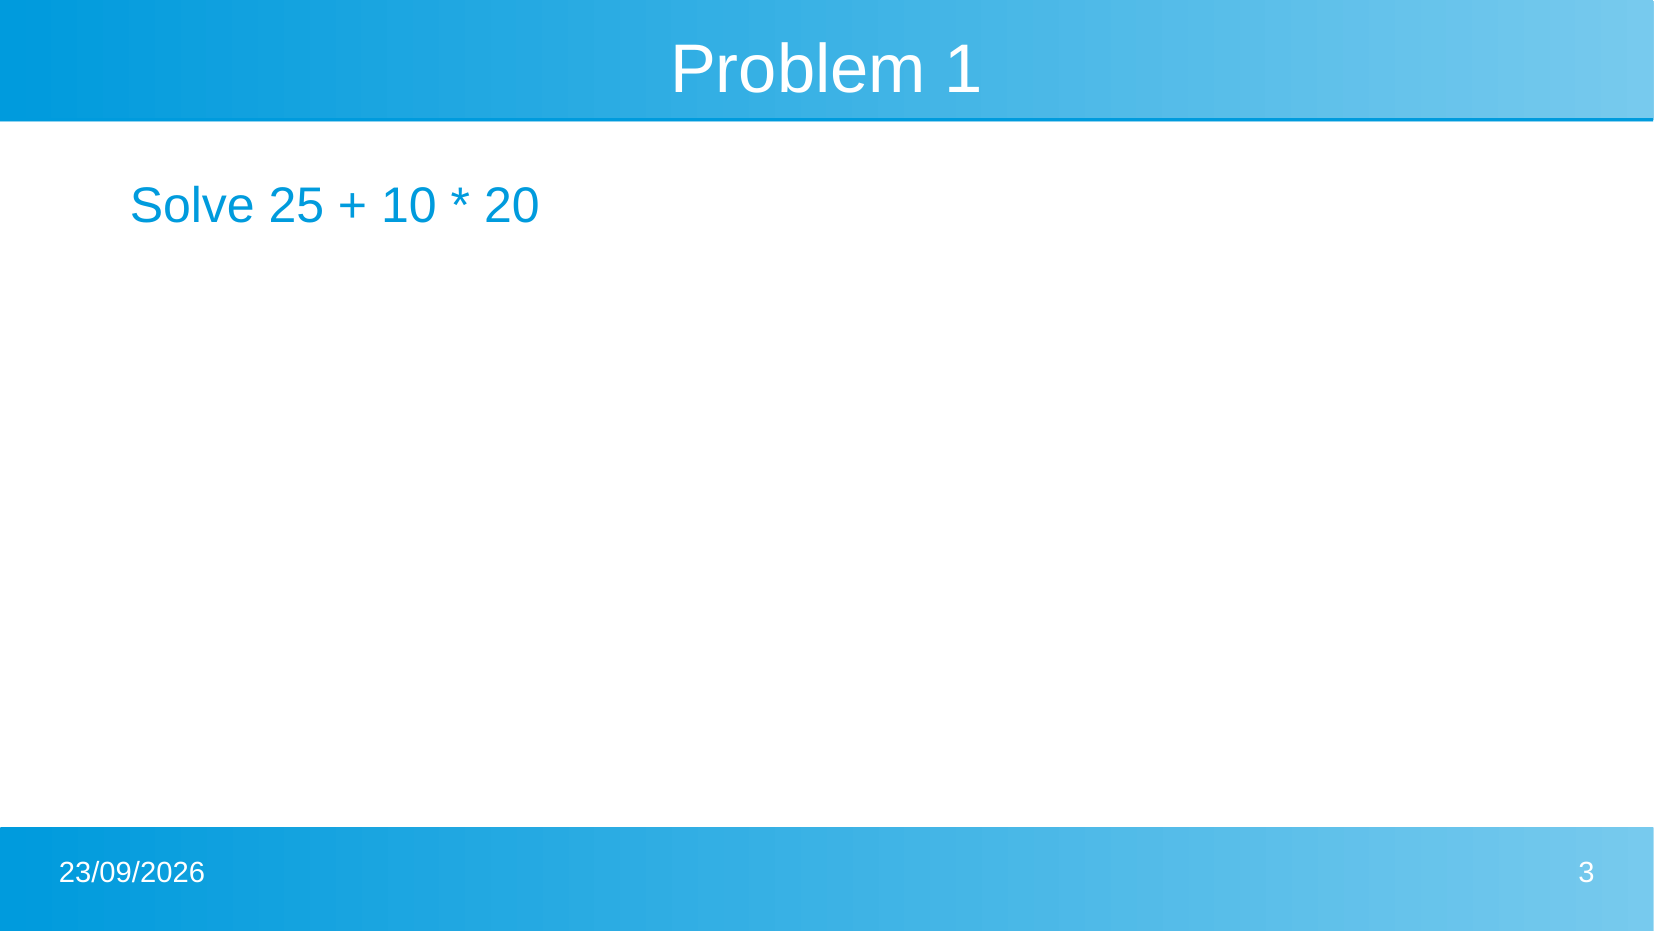

# Problem 1
Solve 25 + 10 * 20
3